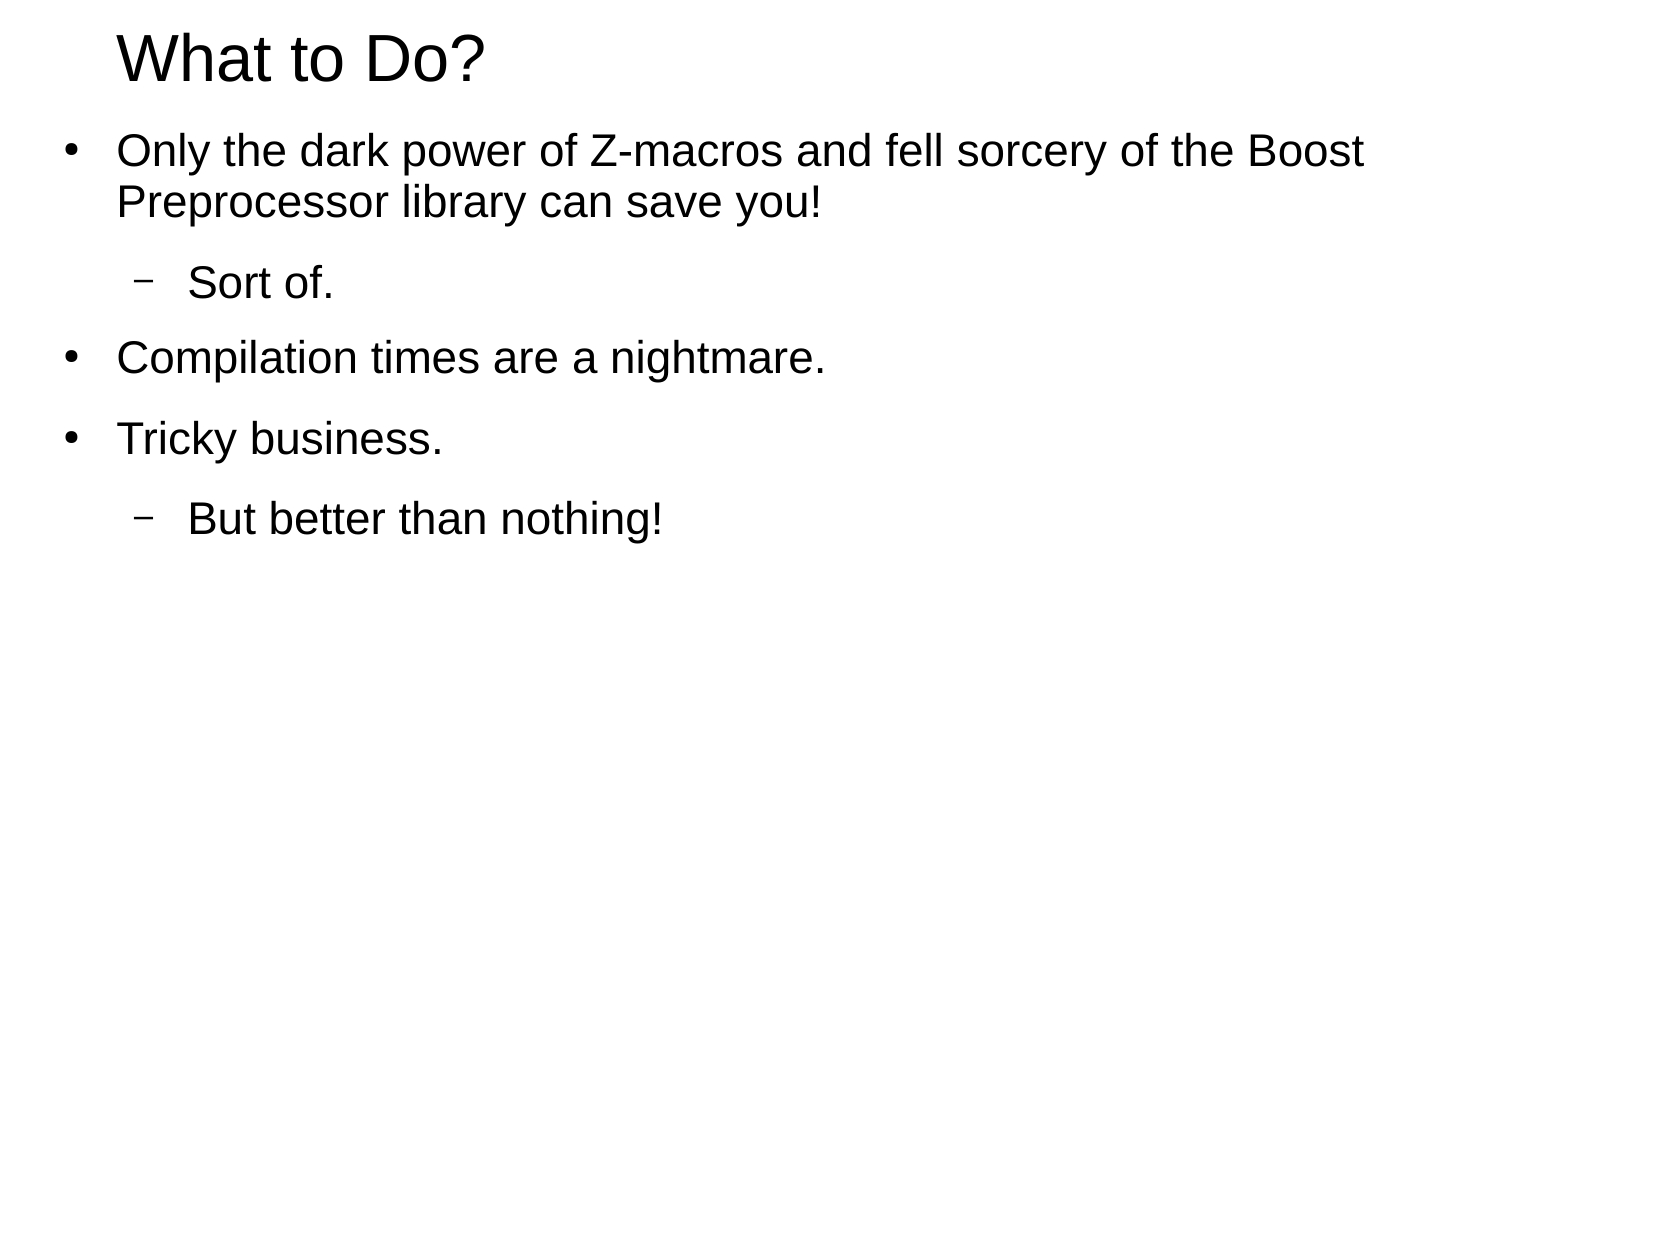

# What to Do?
Only the dark power of Z-macros and fell sorcery of the Boost Preprocessor library can save you!
Sort of.
Compilation times are a nightmare.
Tricky business.
But better than nothing!